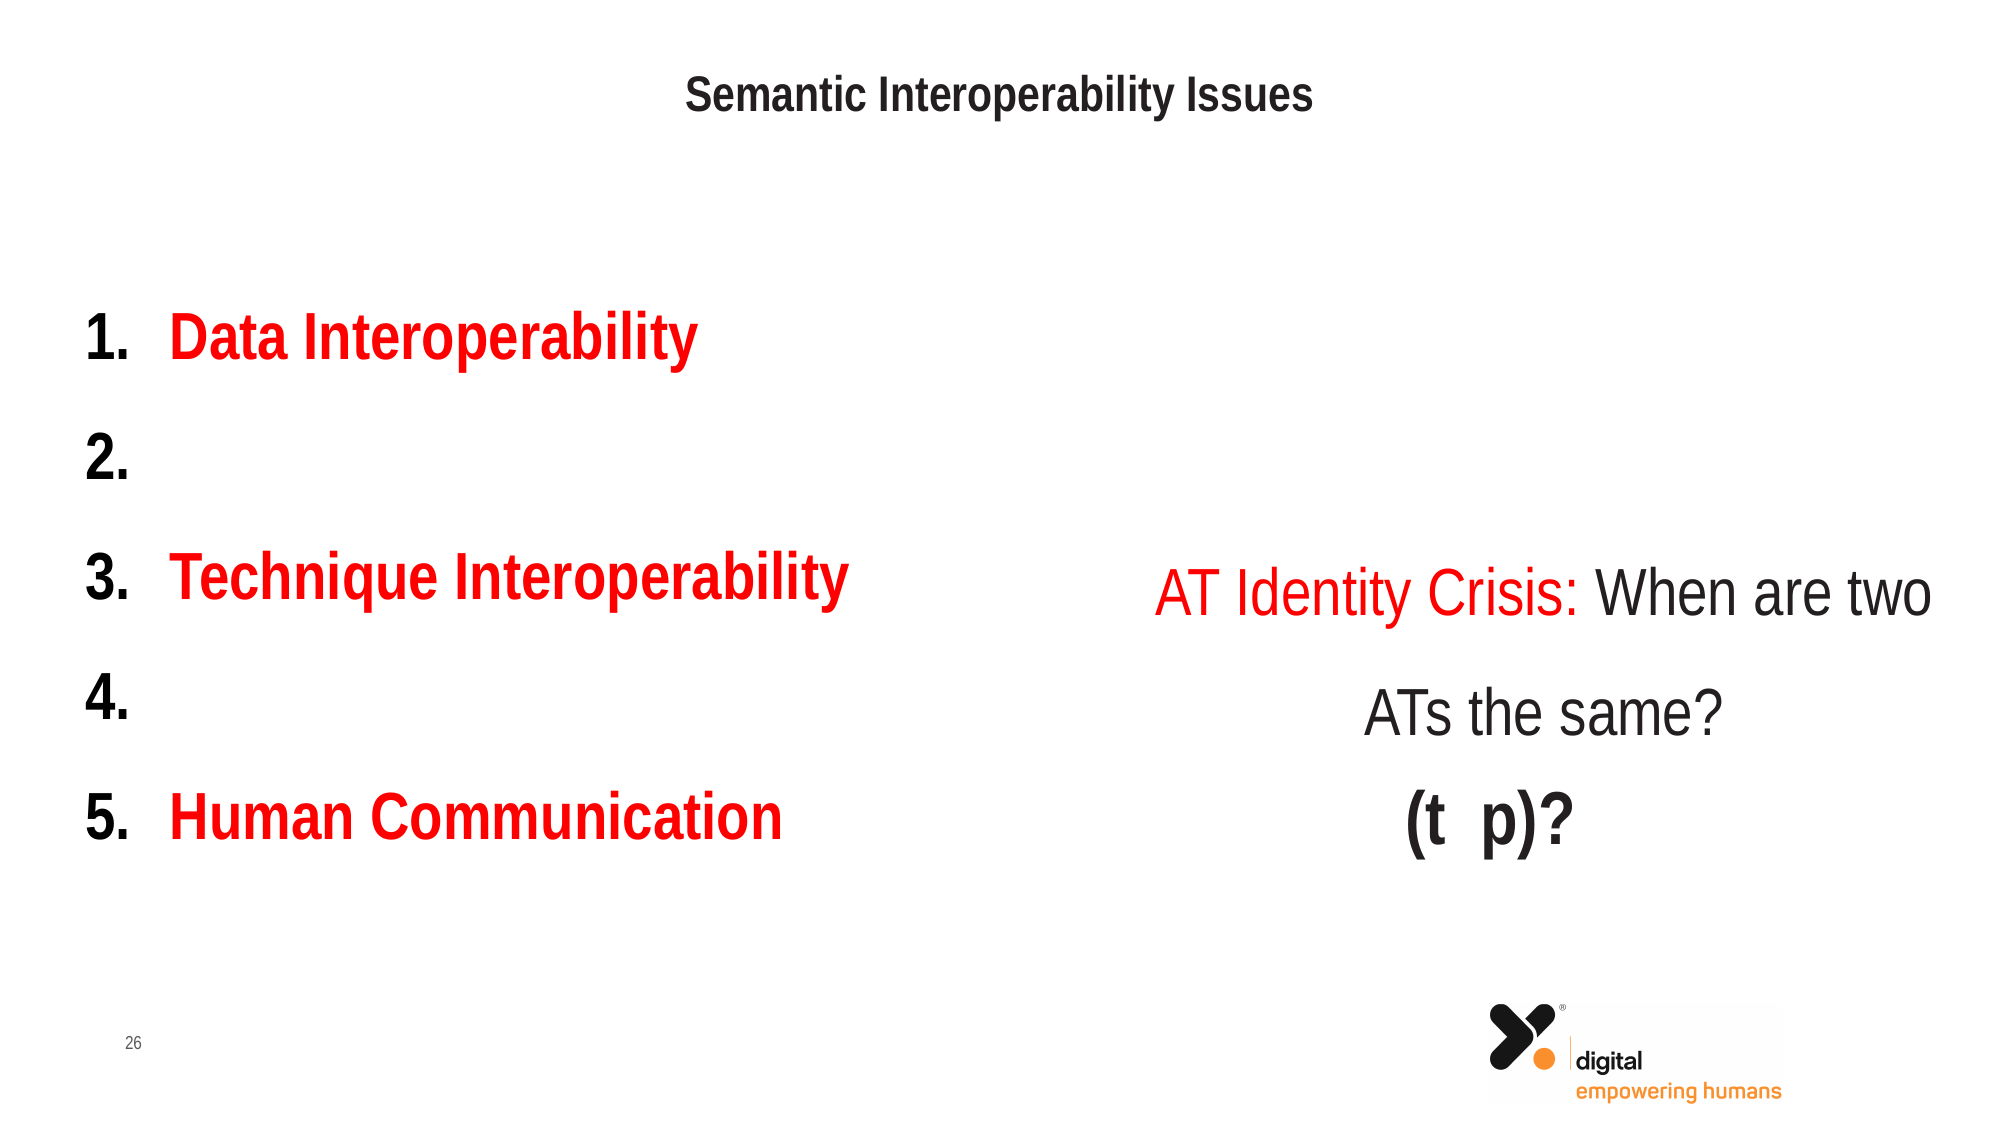

Semantic Interoperability Issues
Data Interoperability
Technique Interoperability
Human Communication
AT Identity Crisis: When are two ATs the same?
 (t p)?
#